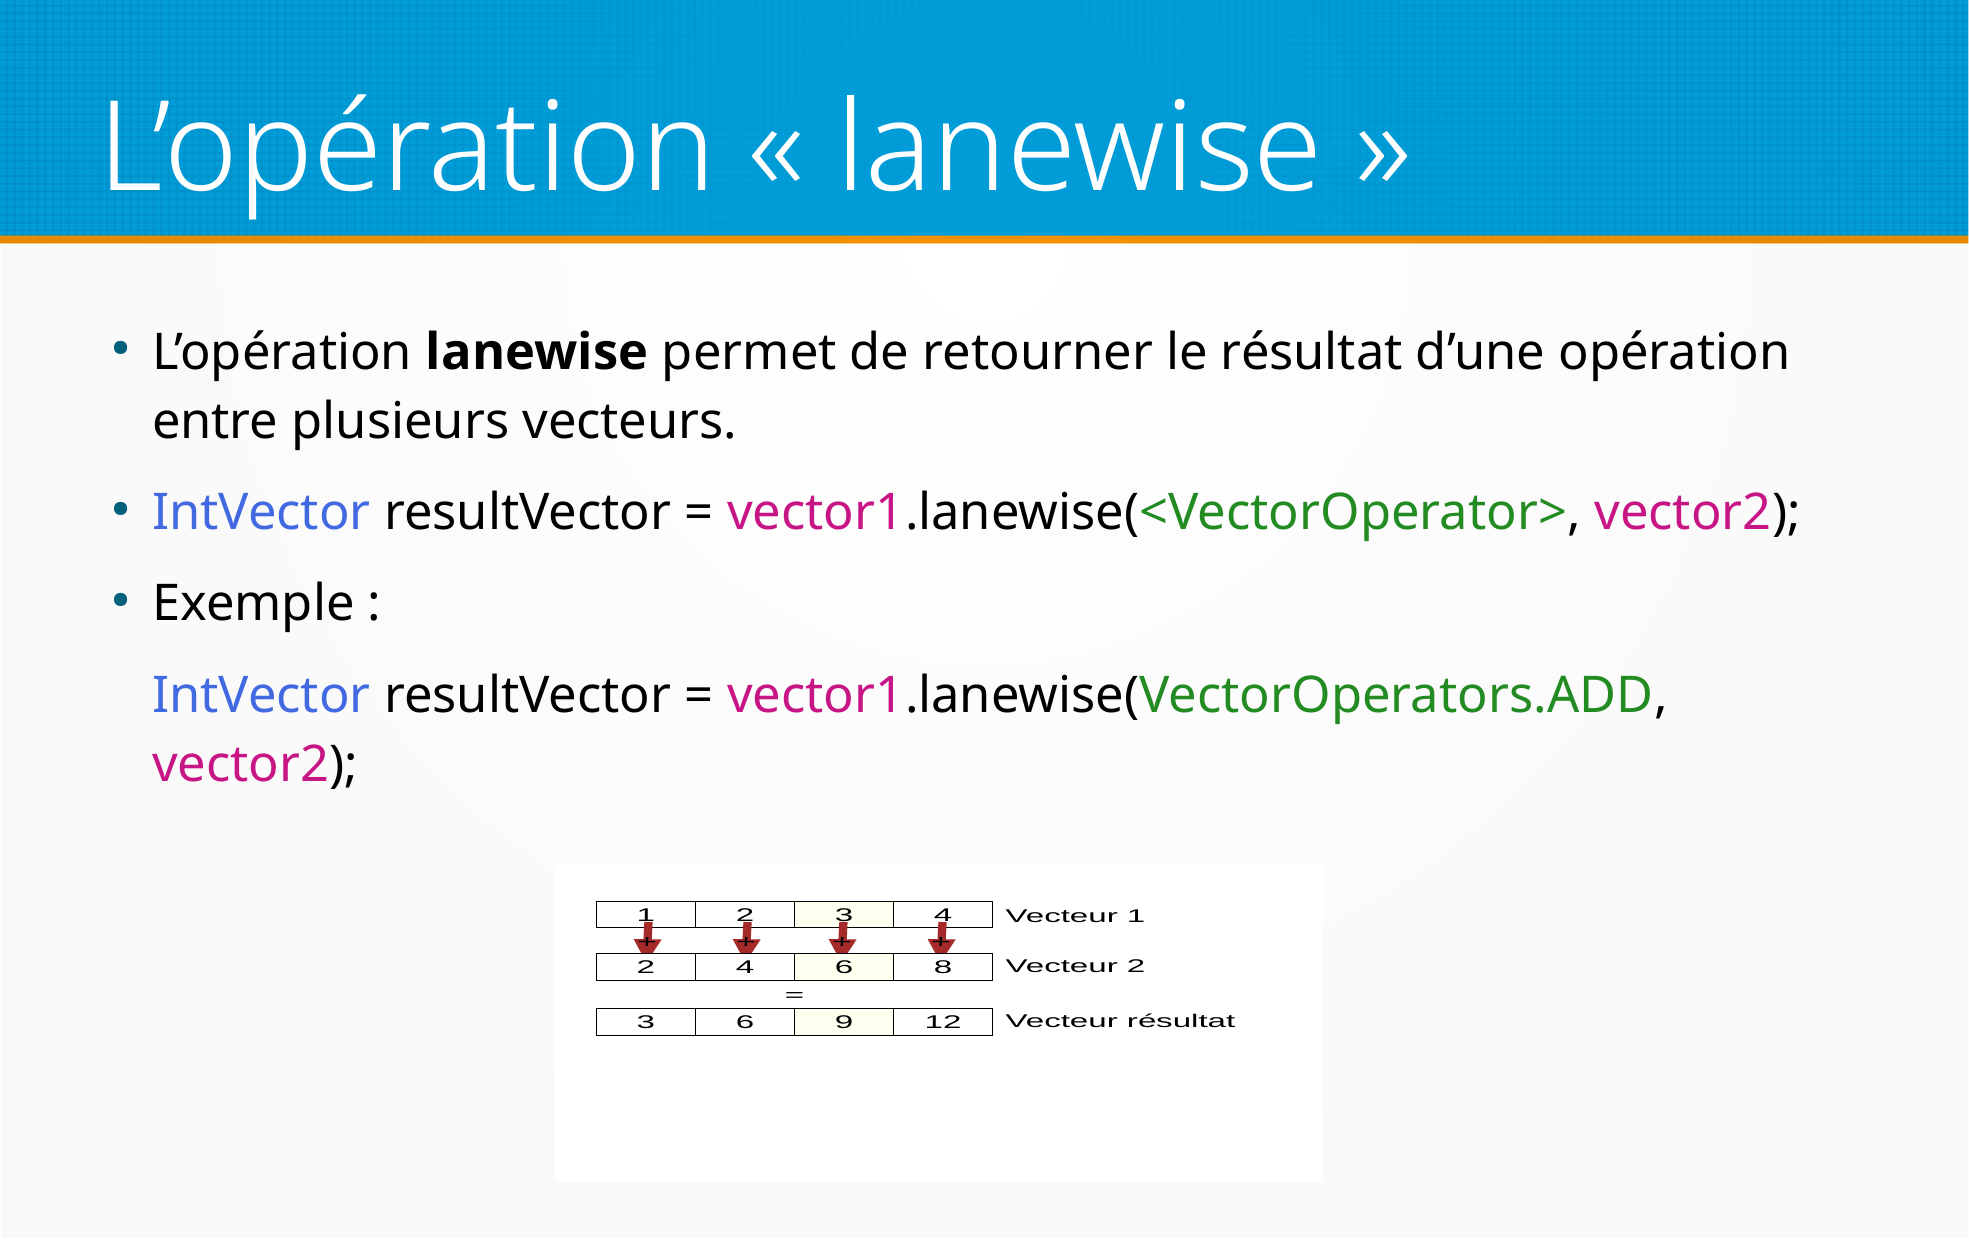

# L’opération « lanewise »
L’opération lanewise permet de retourner le résultat d’une opération entre plusieurs vecteurs.
IntVector resultVector = vector1.lanewise(<VectorOperator>, vector2);
Exemple :
IntVector resultVector = vector1.lanewise(VectorOperators.ADD, vector2);